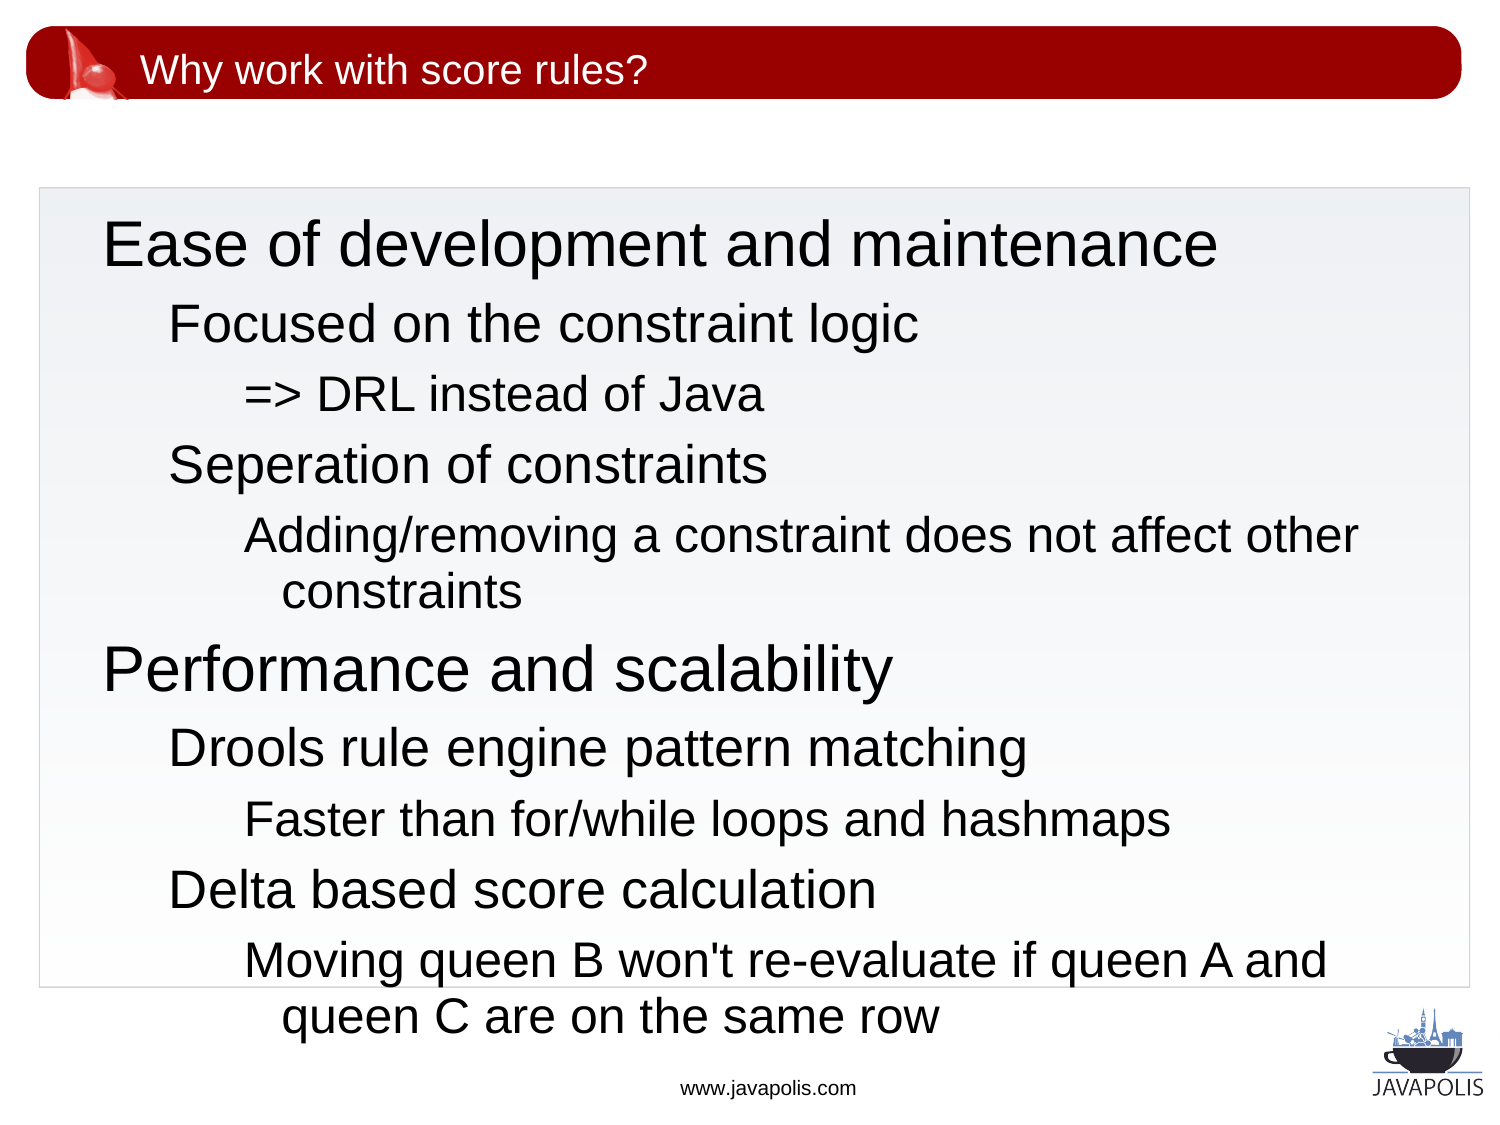

# Why work with score rules?
Ease of development and maintenance
Focused on the constraint logic
=> DRL instead of Java
Seperation of constraints
Adding/removing a constraint does not affect other constraints
Performance and scalability
Drools rule engine pattern matching
Faster than for/while loops and hashmaps
Delta based score calculation
Moving queen B won't re-evaluate if queen A and queen C are on the same row